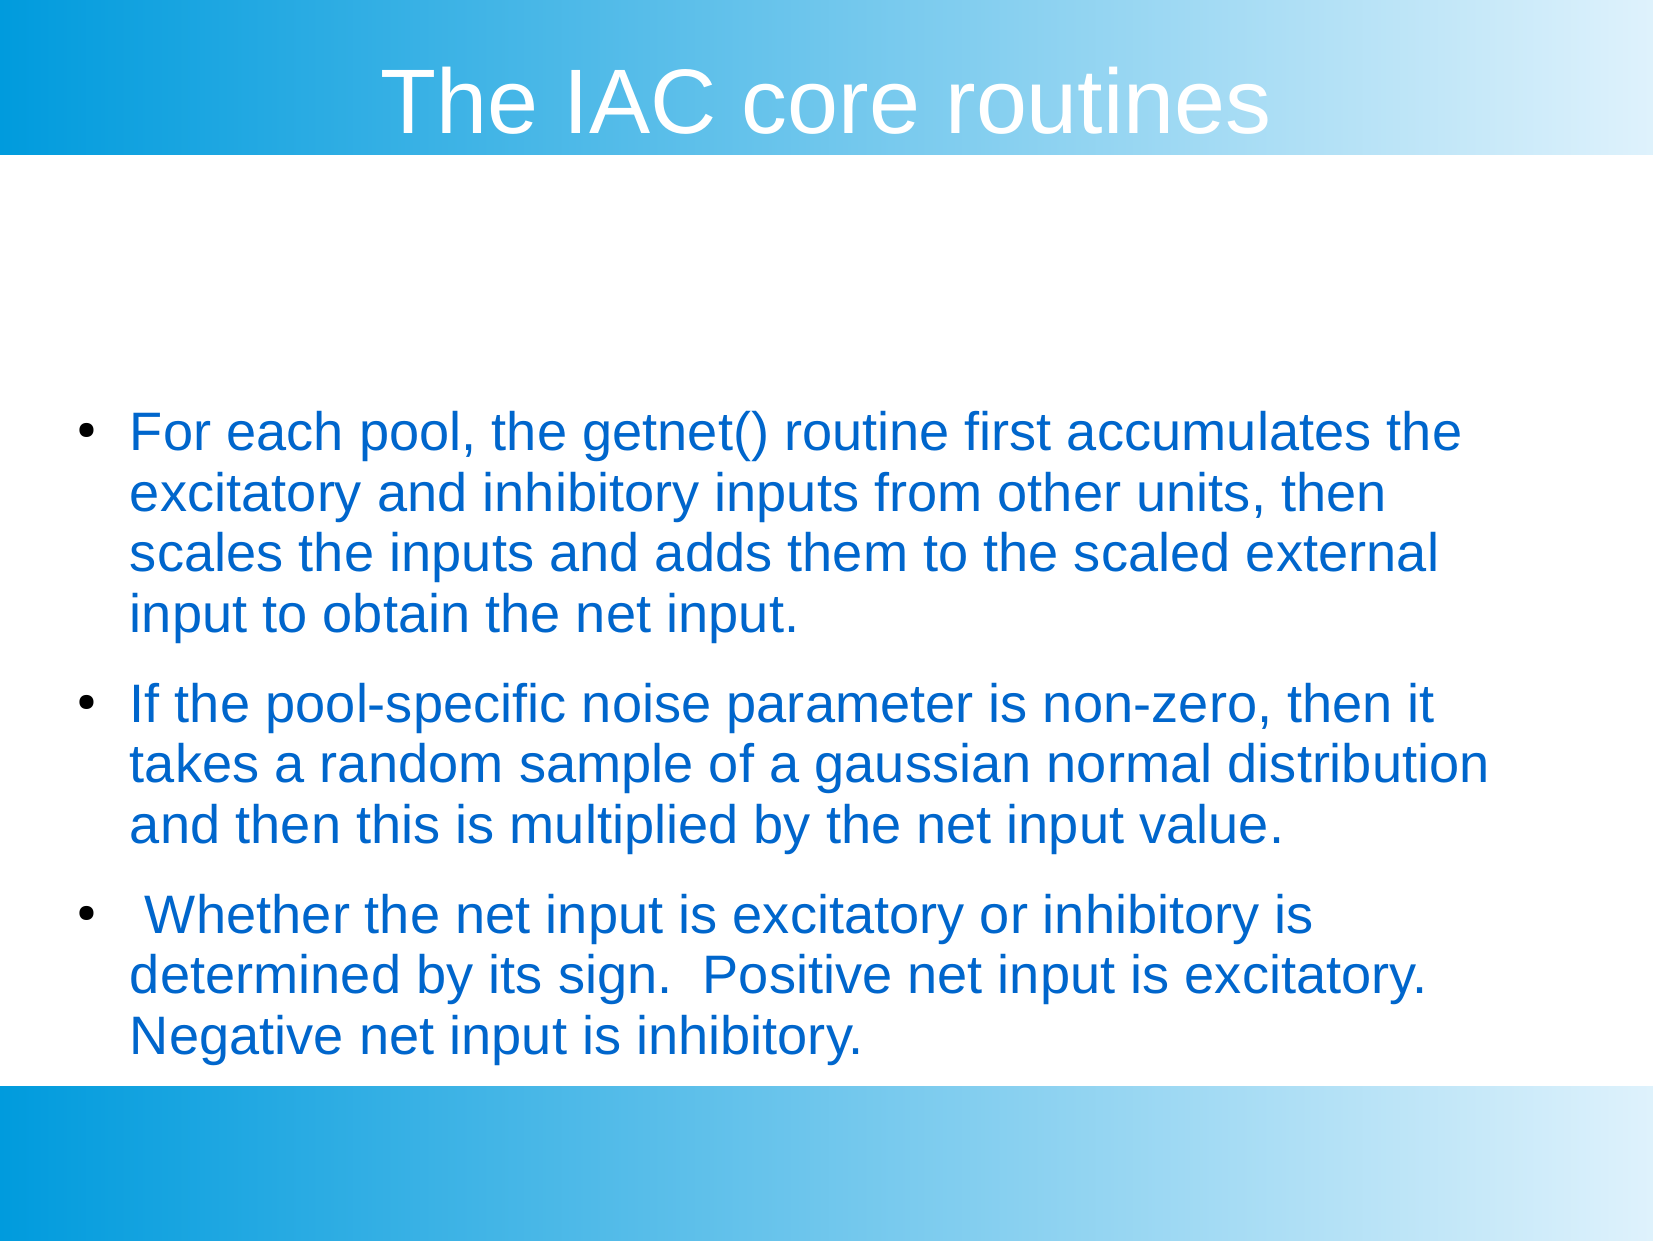

# The IAC core routines
For each pool, the getnet() routine first accumulates the excitatory and inhibitory inputs from other units, then scales the inputs and adds them to the scaled external input to obtain the net input.
If the pool-specific noise parameter is non-zero, then it takes a random sample of a gaussian normal distribution and then this is multiplied by the net input value.
 Whether the net input is excitatory or inhibitory is determined by its sign. Positive net input is excitatory. Negative net input is inhibitory.